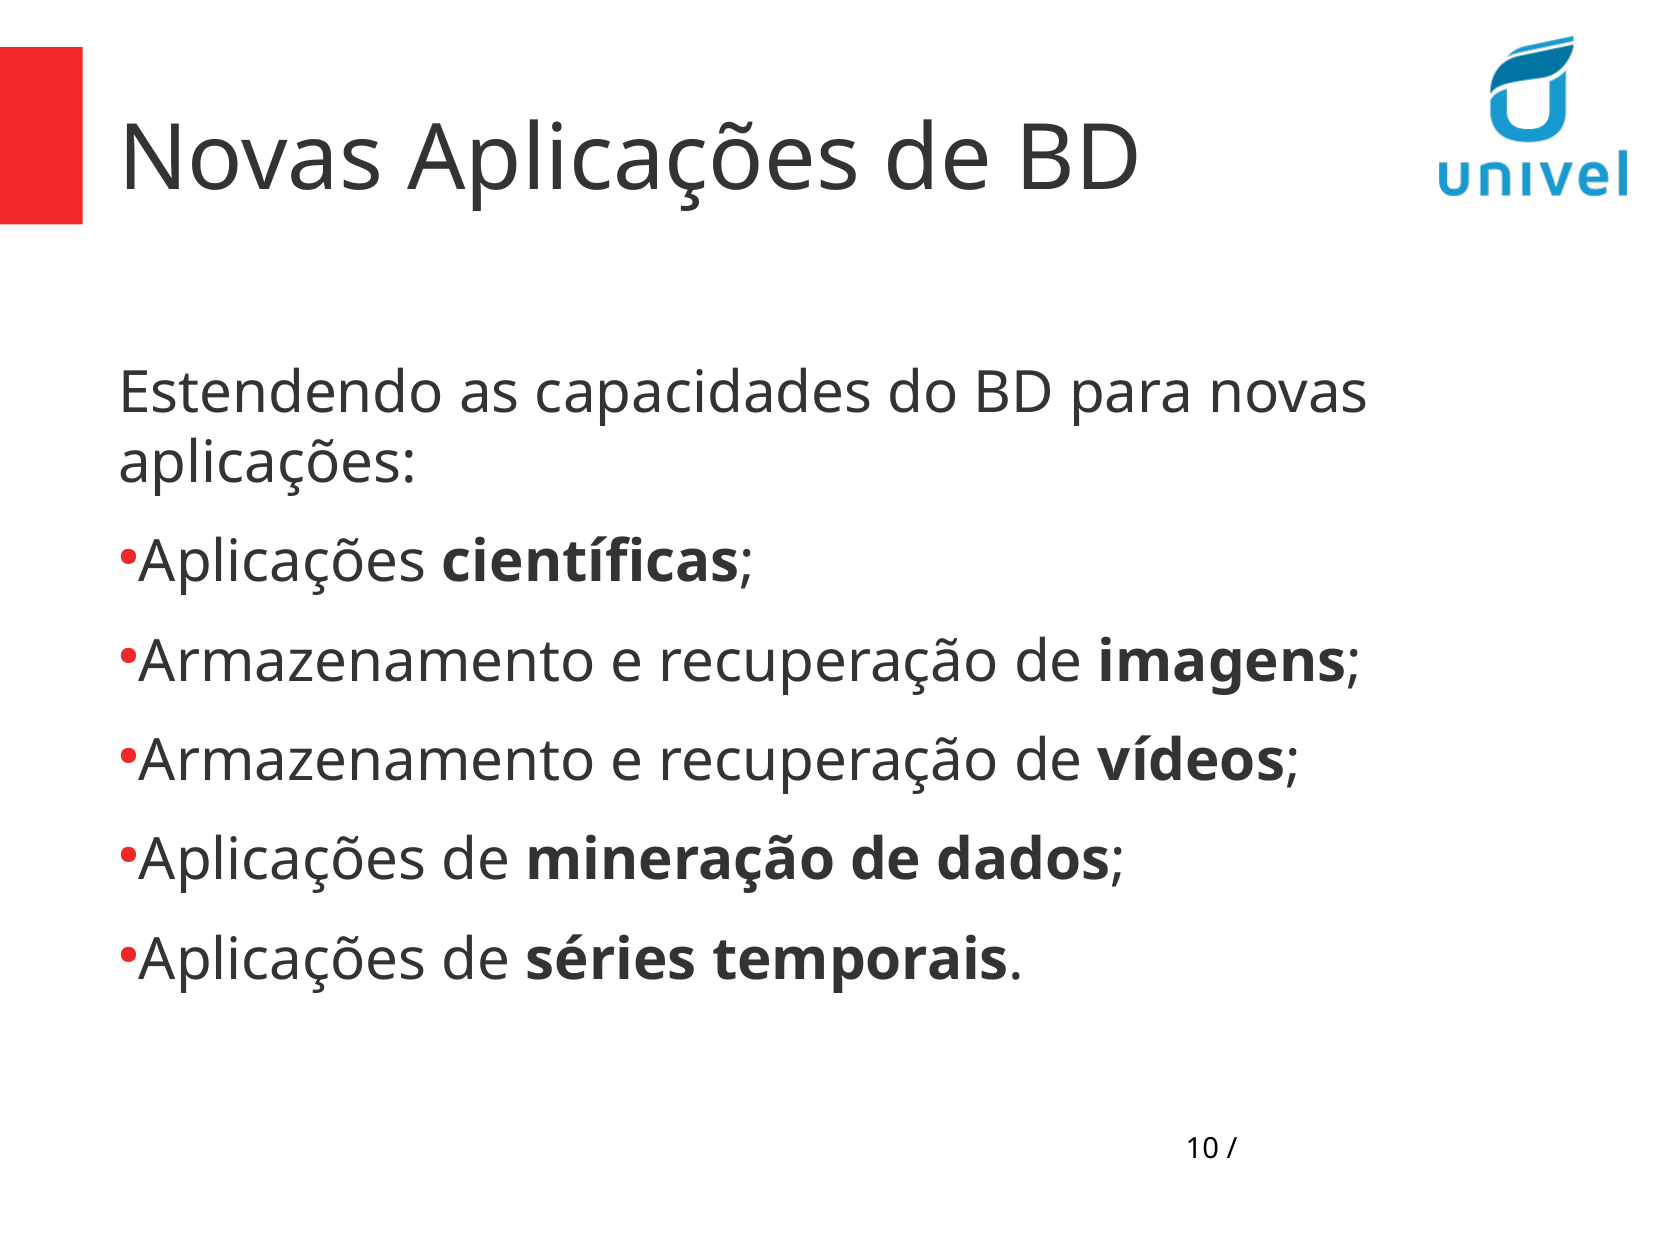

# Novas Aplicações de BD
Estendendo as capacidades do BD para novas aplicações:
Aplicações científicas;
Armazenamento e recuperação de imagens;
Armazenamento e recuperação de vídeos;
Aplicações de mineração de dados;
Aplicações de séries temporais.